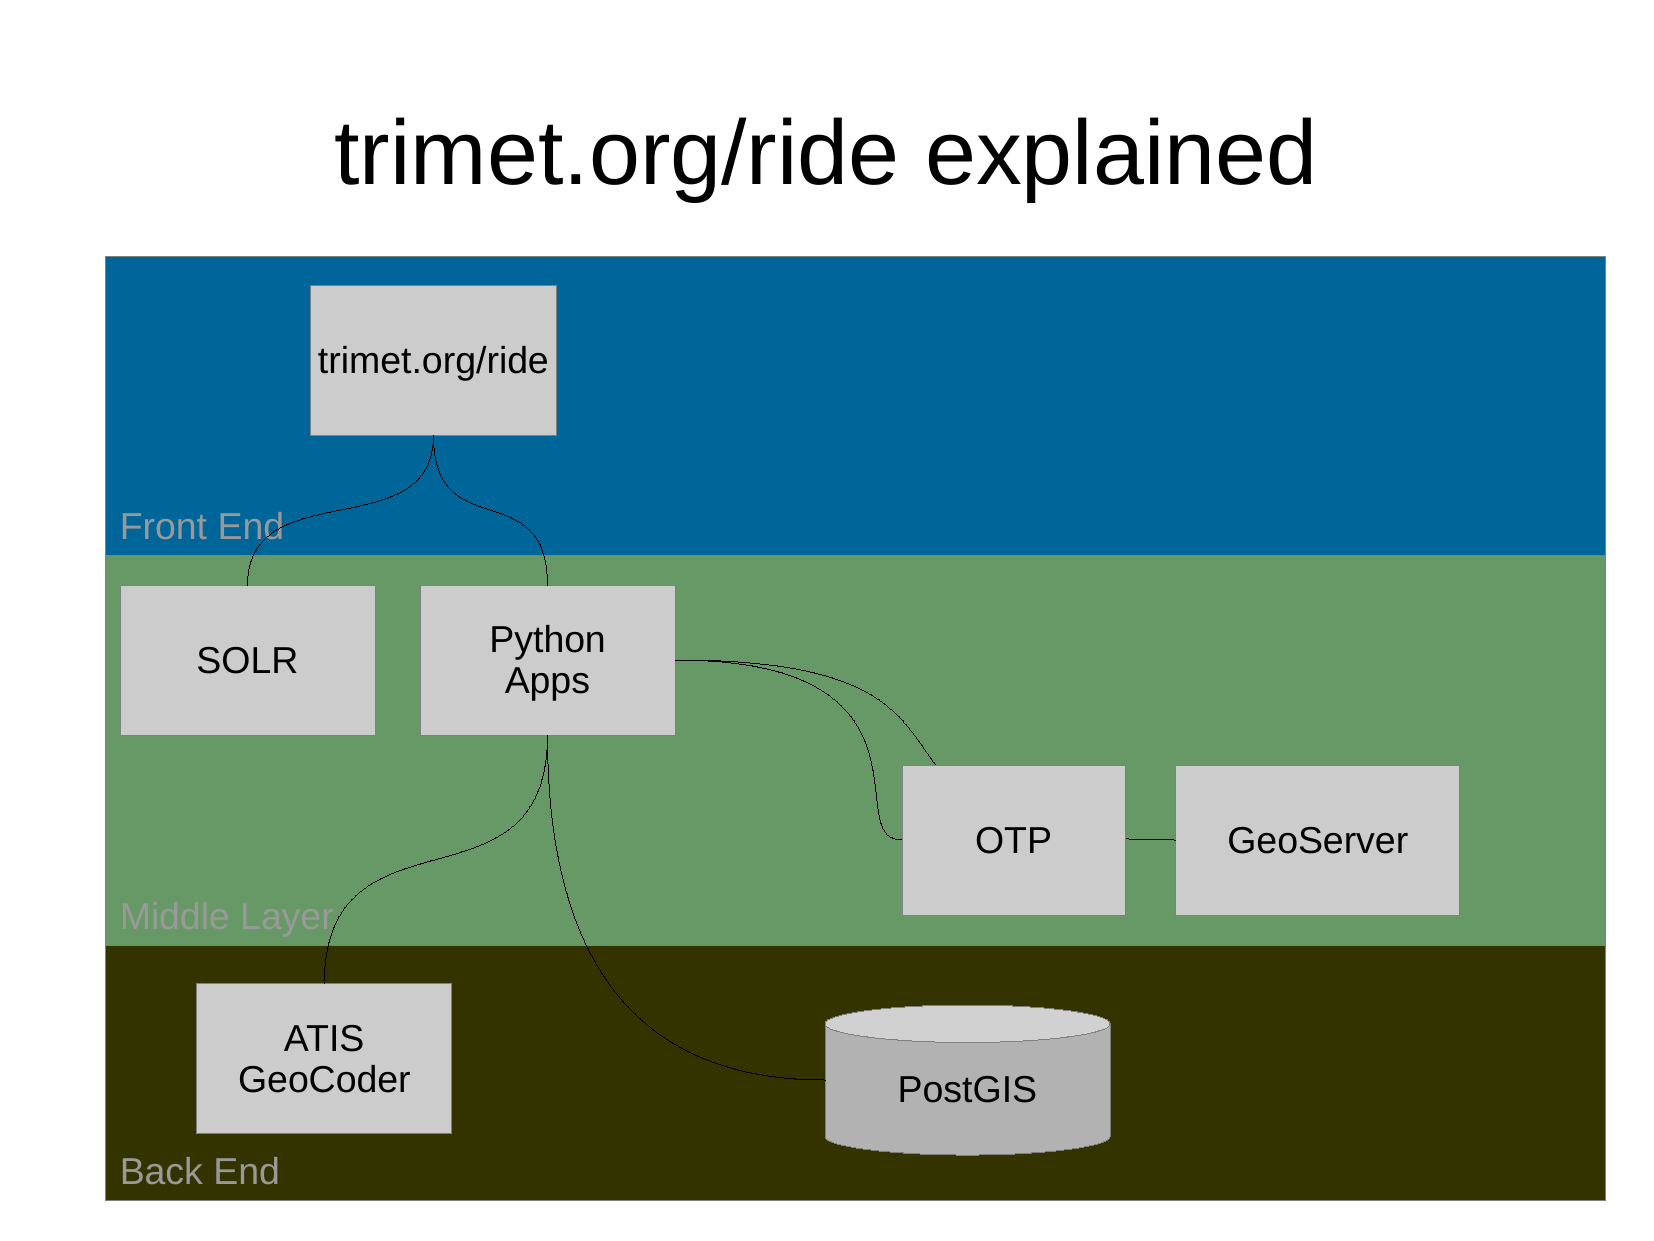

# trimet.org/ride explained
Front End
trimet.org/ride
Middle Layer
SOLR
Python
Apps
OTP
GeoServer
Back End
ATIS
GeoCoder
PostGIS